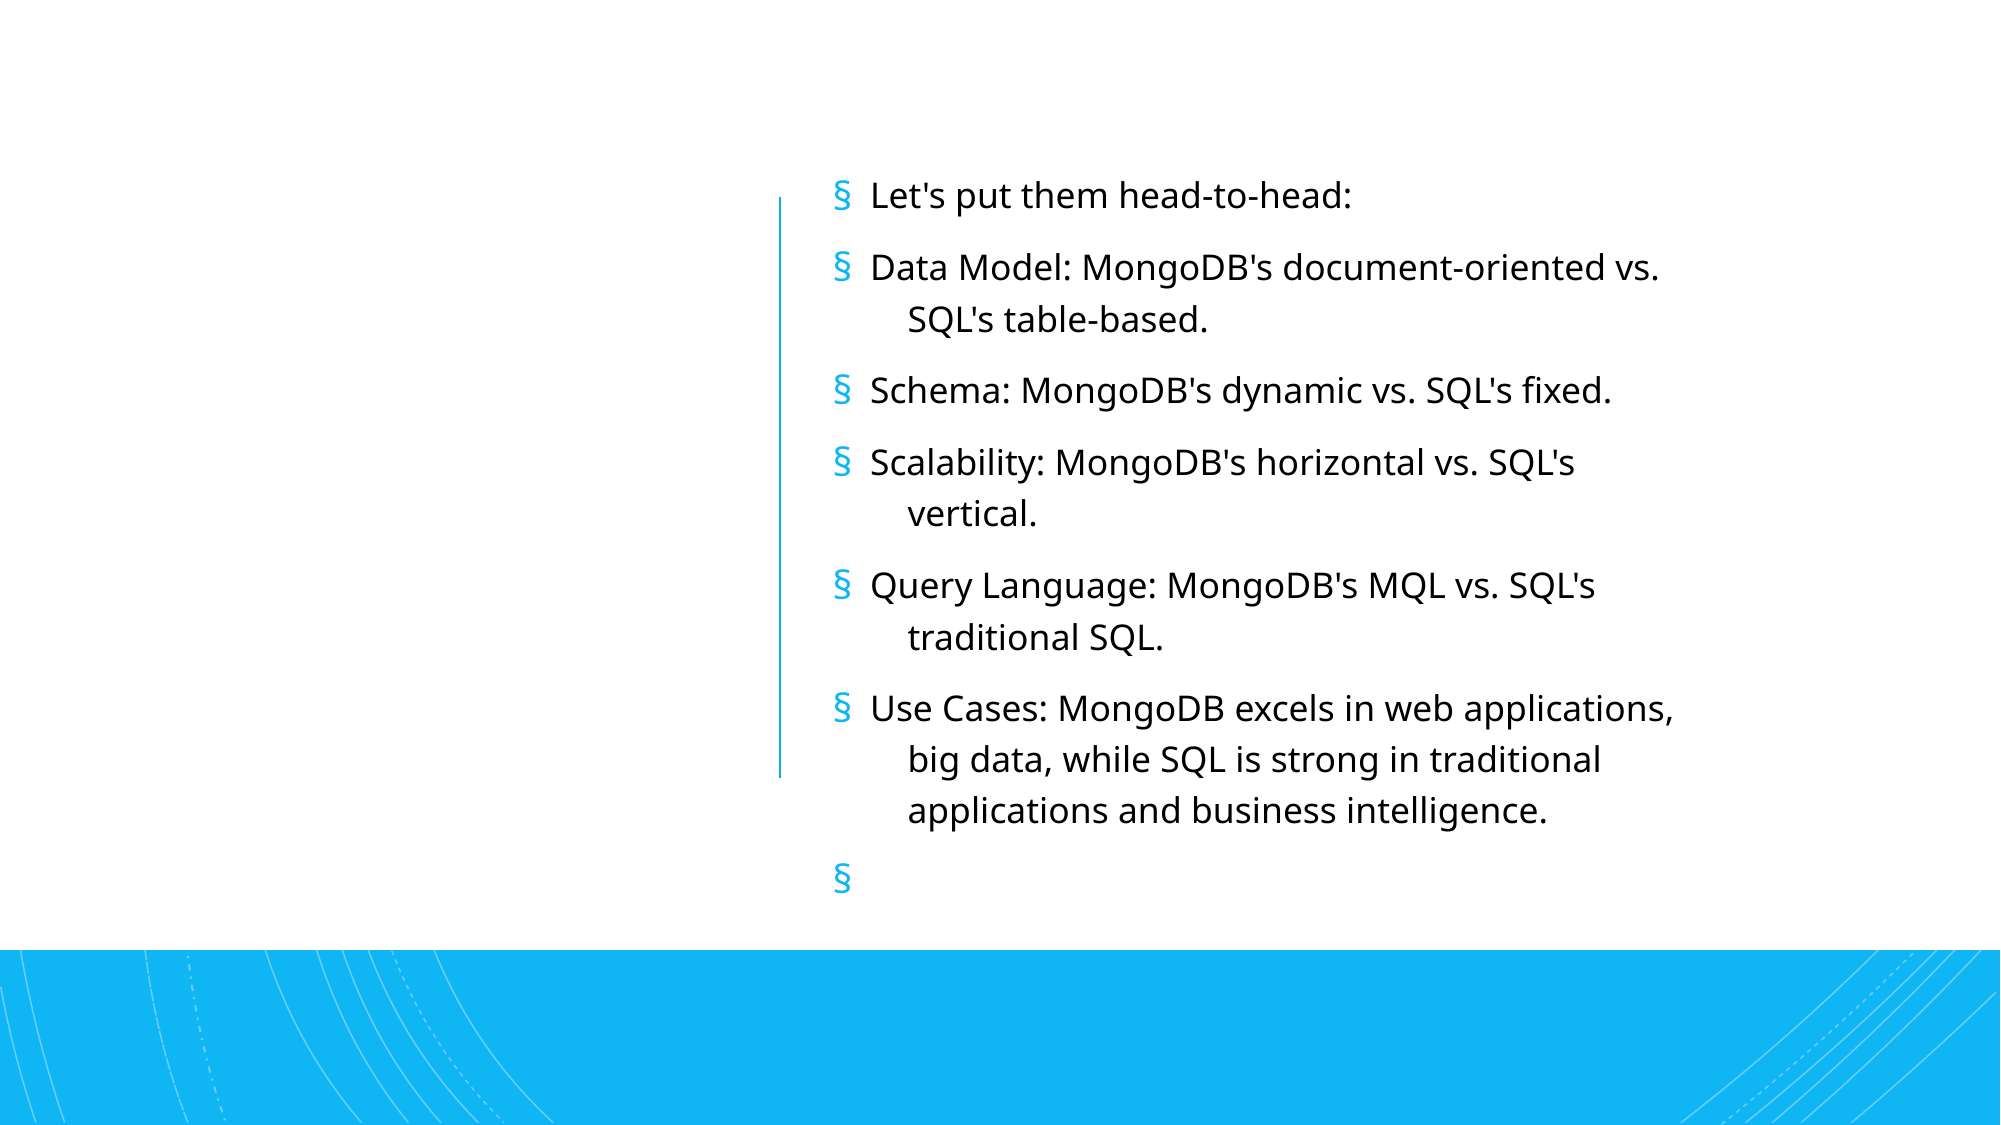

# Let's put them head-to-head:
Data Model: MongoDB's document-oriented vs. SQL's table-based.
Schema: MongoDB's dynamic vs. SQL's fixed.
Scalability: MongoDB's horizontal vs. SQL's vertical.
Query Language: MongoDB's MQL vs. SQL's traditional SQL.
Use Cases: MongoDB excels in web applications, big data, while SQL is strong in traditional applications and business intelligence.